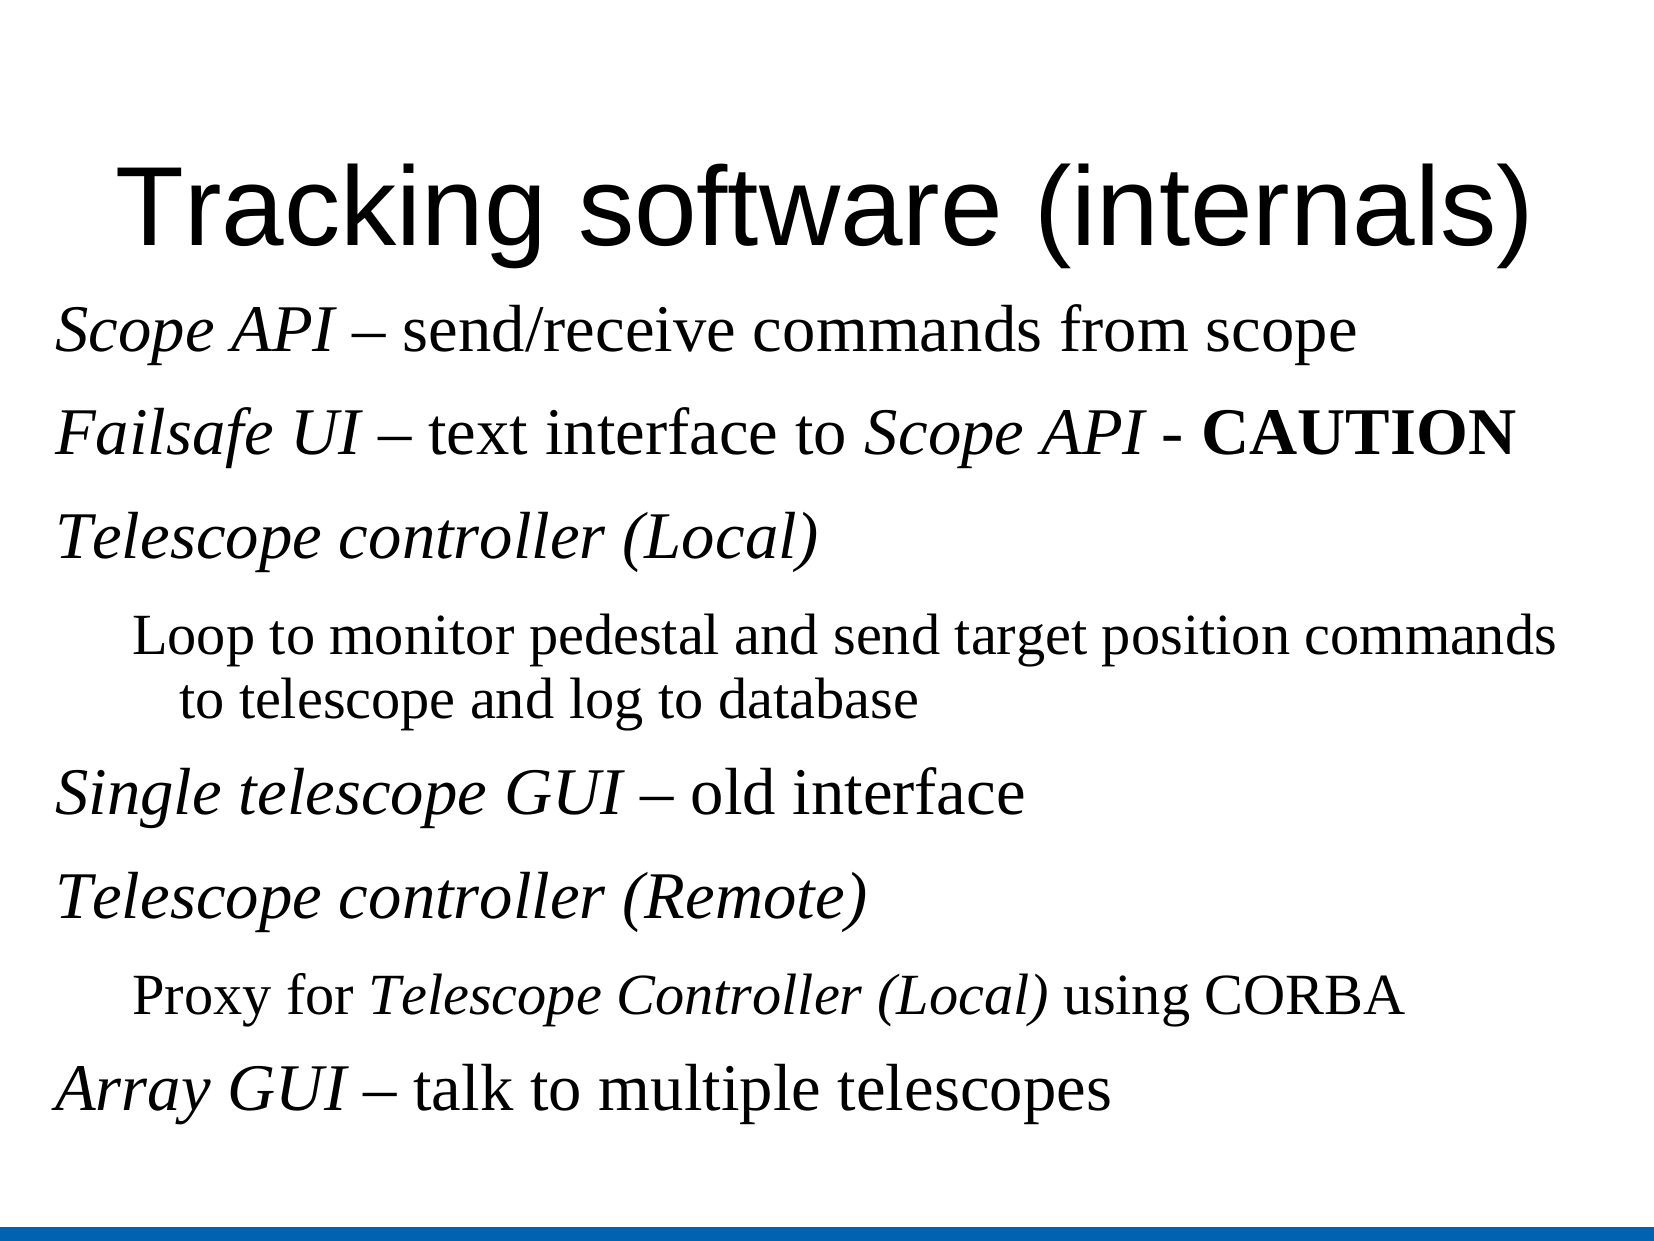

# Tracking software (internals)
Scope API – send/receive commands from scope
Failsafe UI – text interface to Scope API - CAUTION
Telescope controller (Local)
Loop to monitor pedestal and send target position commands to telescope and log to database
Single telescope GUI – old interface
Telescope controller (Remote)
Proxy for Telescope Controller (Local) using CORBA
Array GUI – talk to multiple telescopes